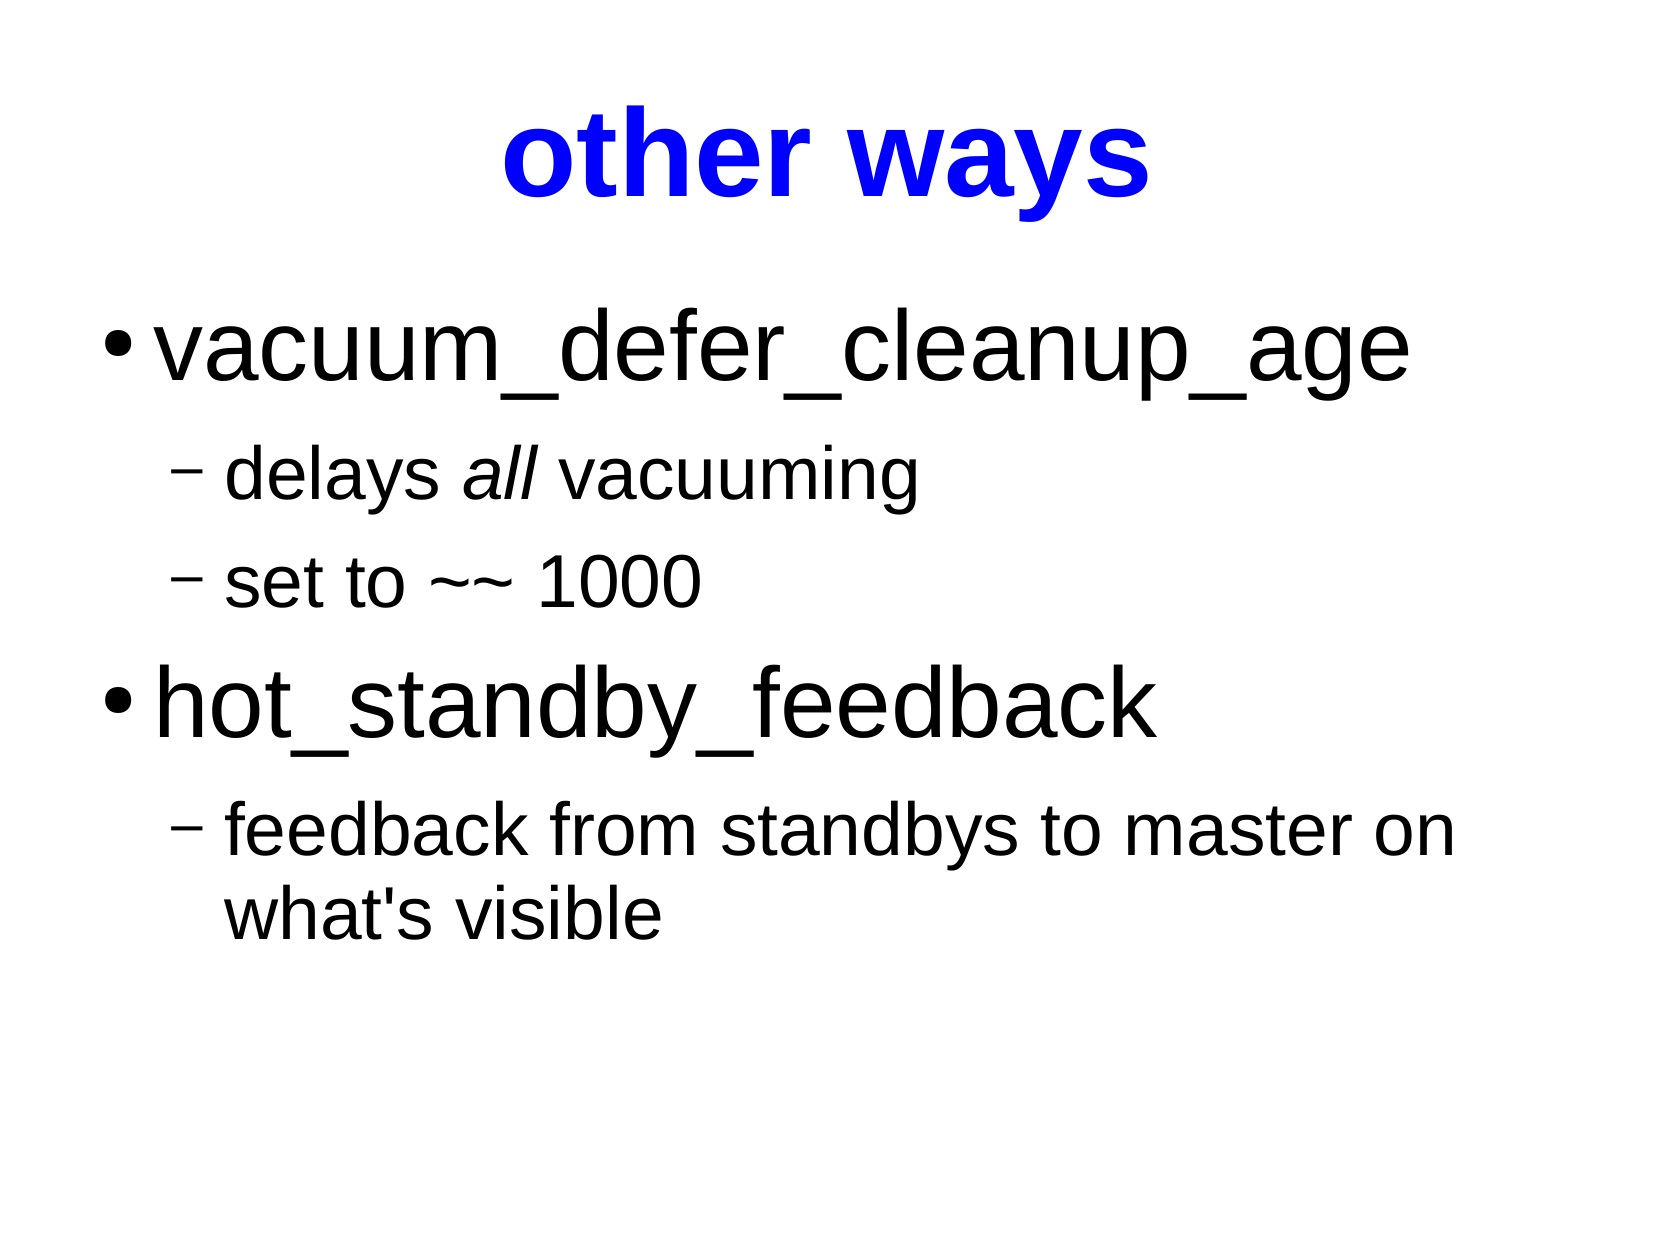

# other ways
vacuum_defer_cleanup_age
delays all vacuuming
set to ~~ 1000
hot_standby_feedback
feedback from standbys to master on what's visible